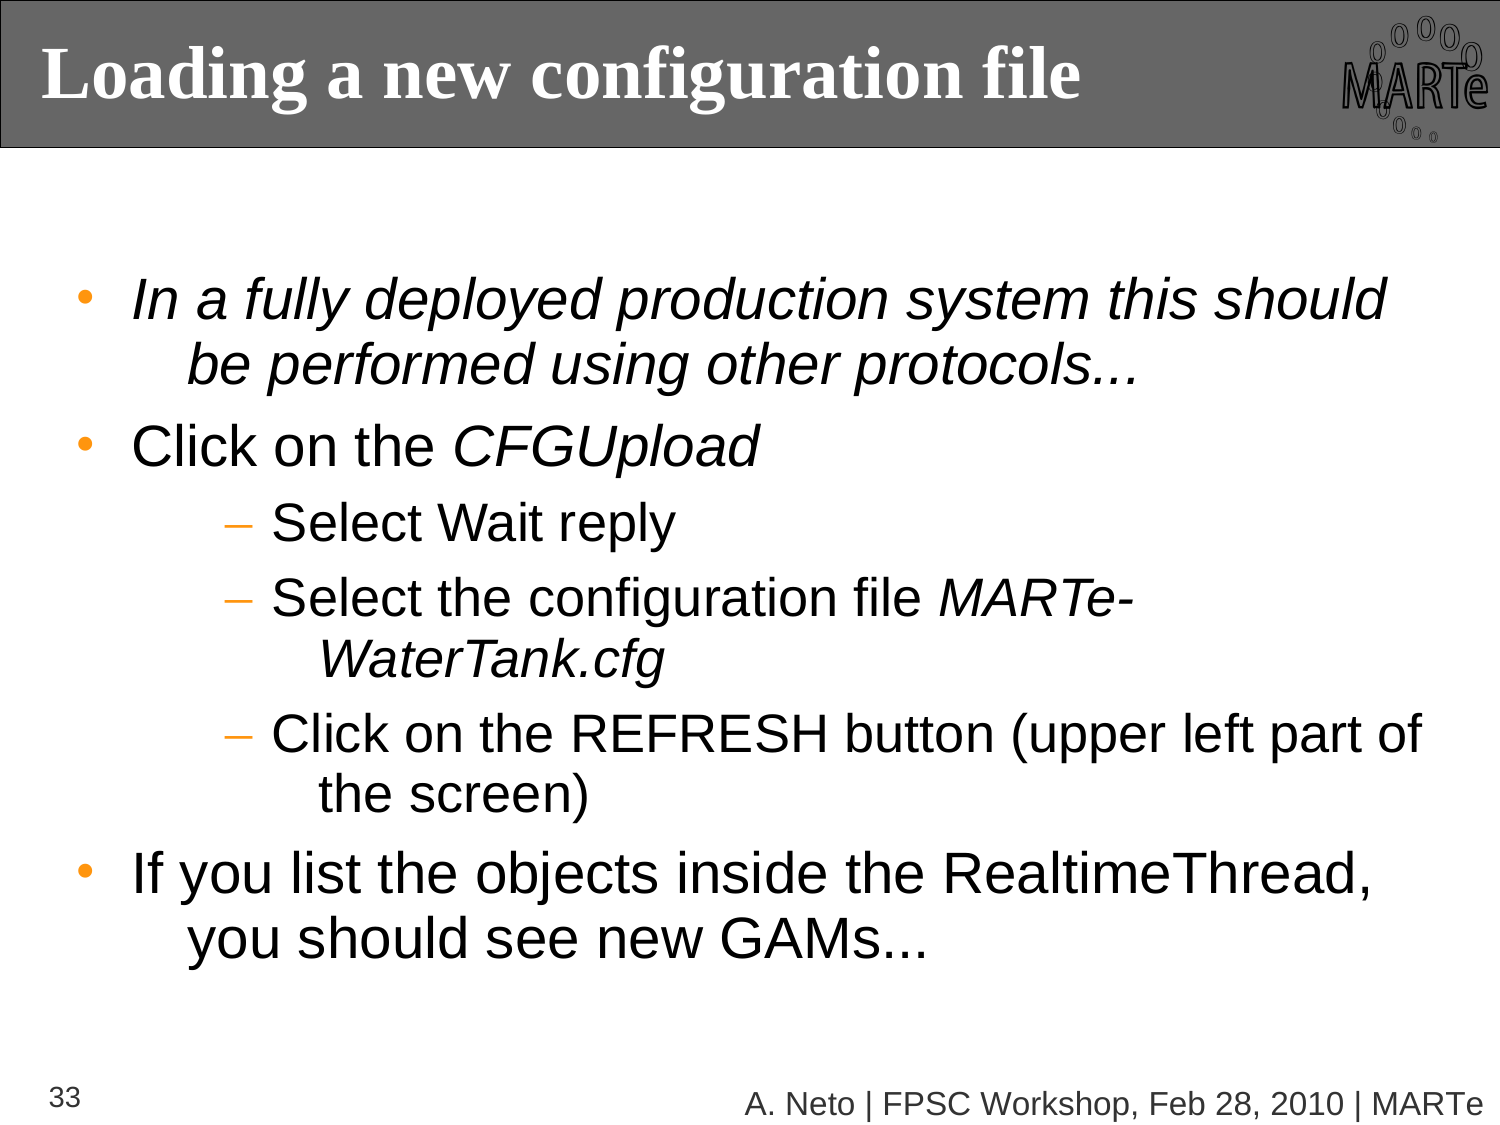

# Loading a new configuration file
In a fully deployed production system this should be performed using other protocols...
Click on the CFGUpload
Select Wait reply
Select the configuration file MARTe-WaterTank.cfg
Click on the REFRESH button (upper left part of the screen)
If you list the objects inside the RealtimeThread, you should see new GAMs...